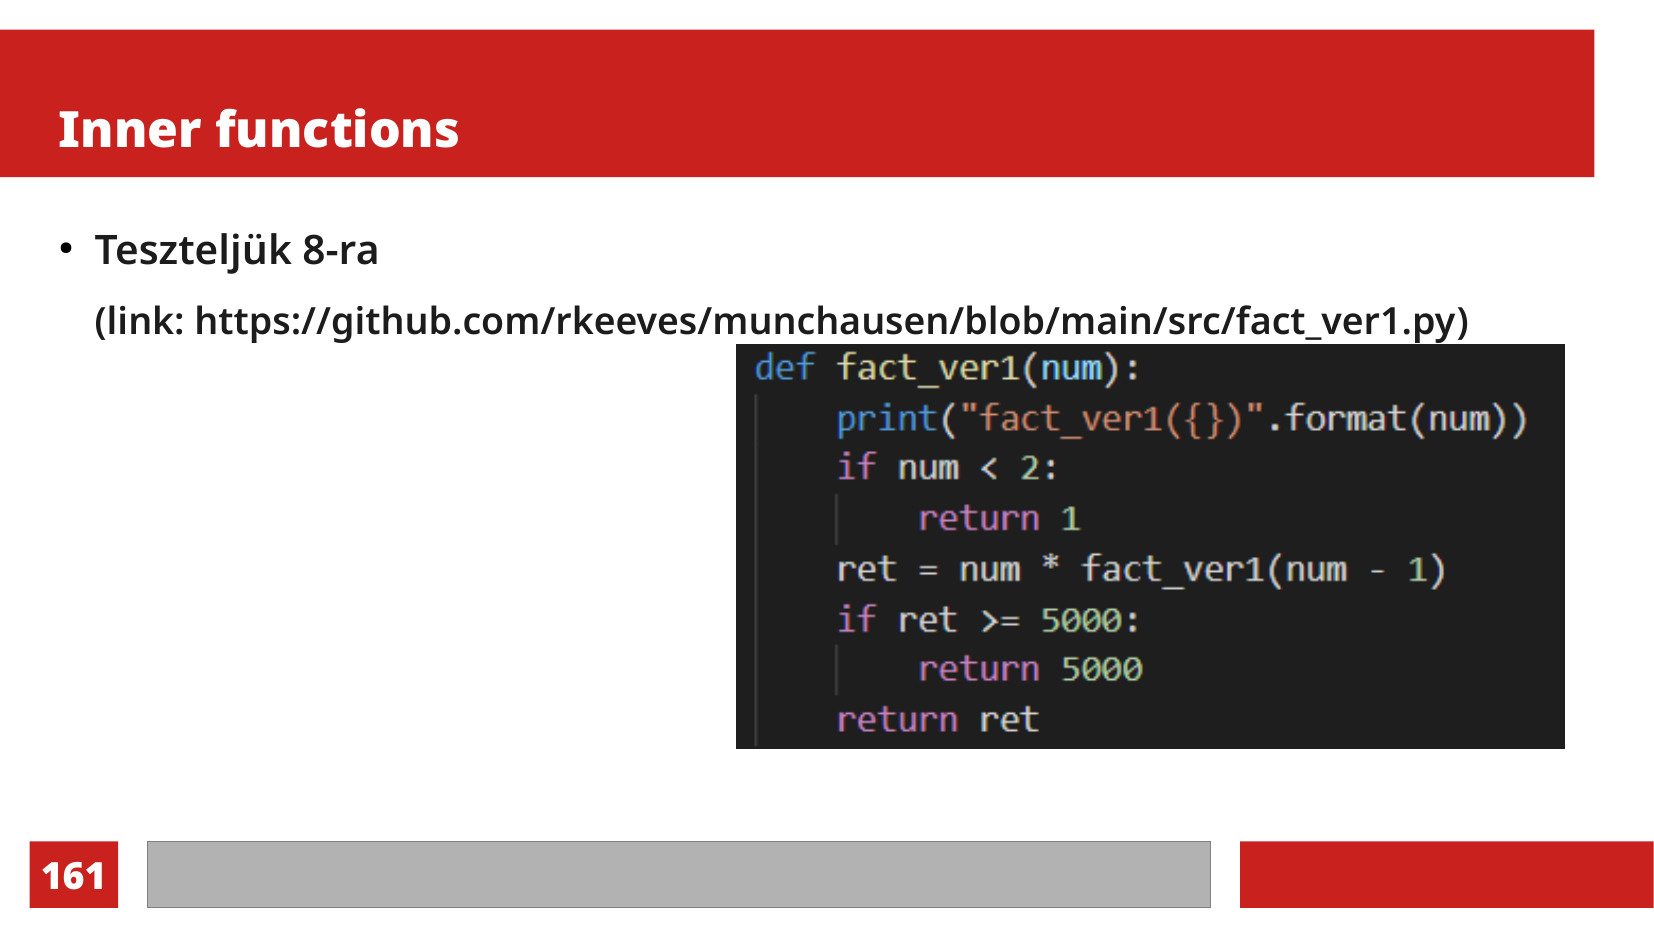

# Inner functions
Teszteljük 8-ra
(link: https://github.com/rkeeves/munchausen/blob/main/src/fact_ver1.py)
161